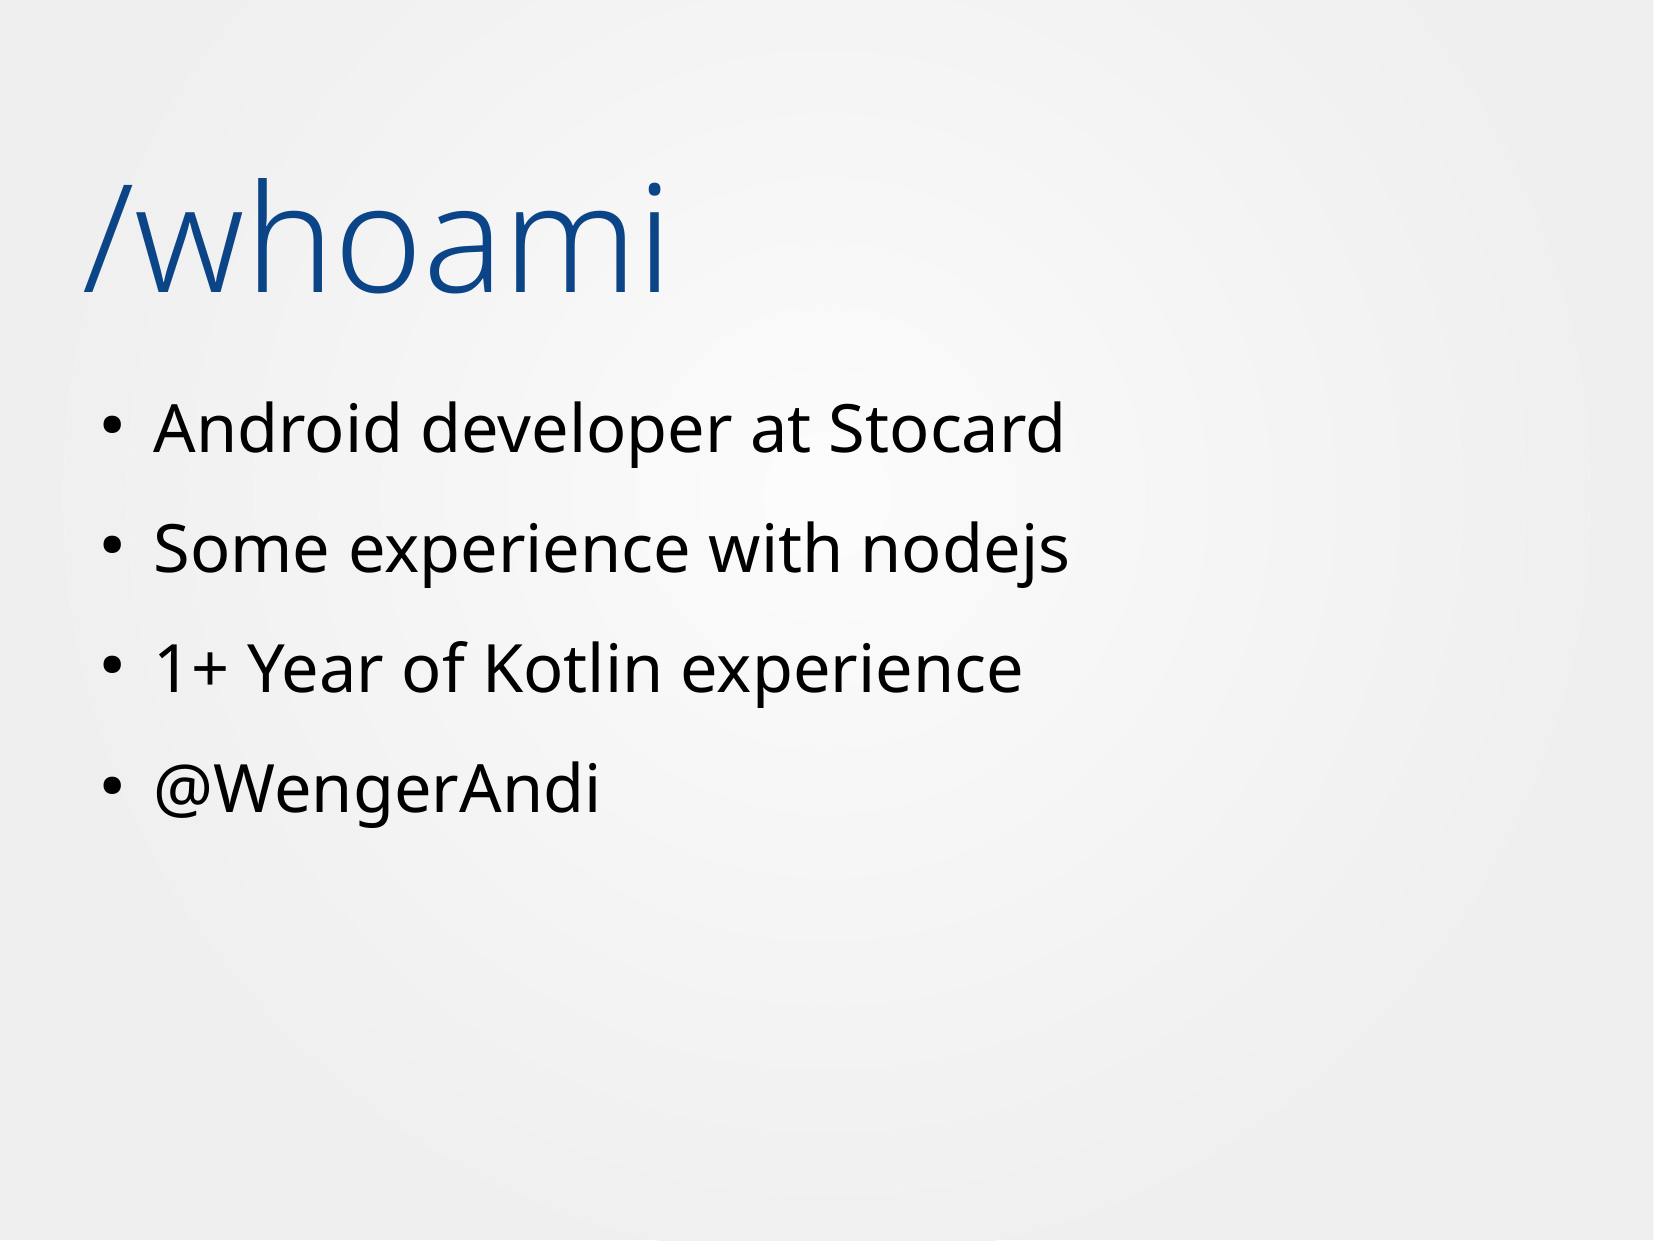

# /whoami
Android developer at Stocard
Some experience with nodejs
1+ Year of Kotlin experience
@WengerAndi